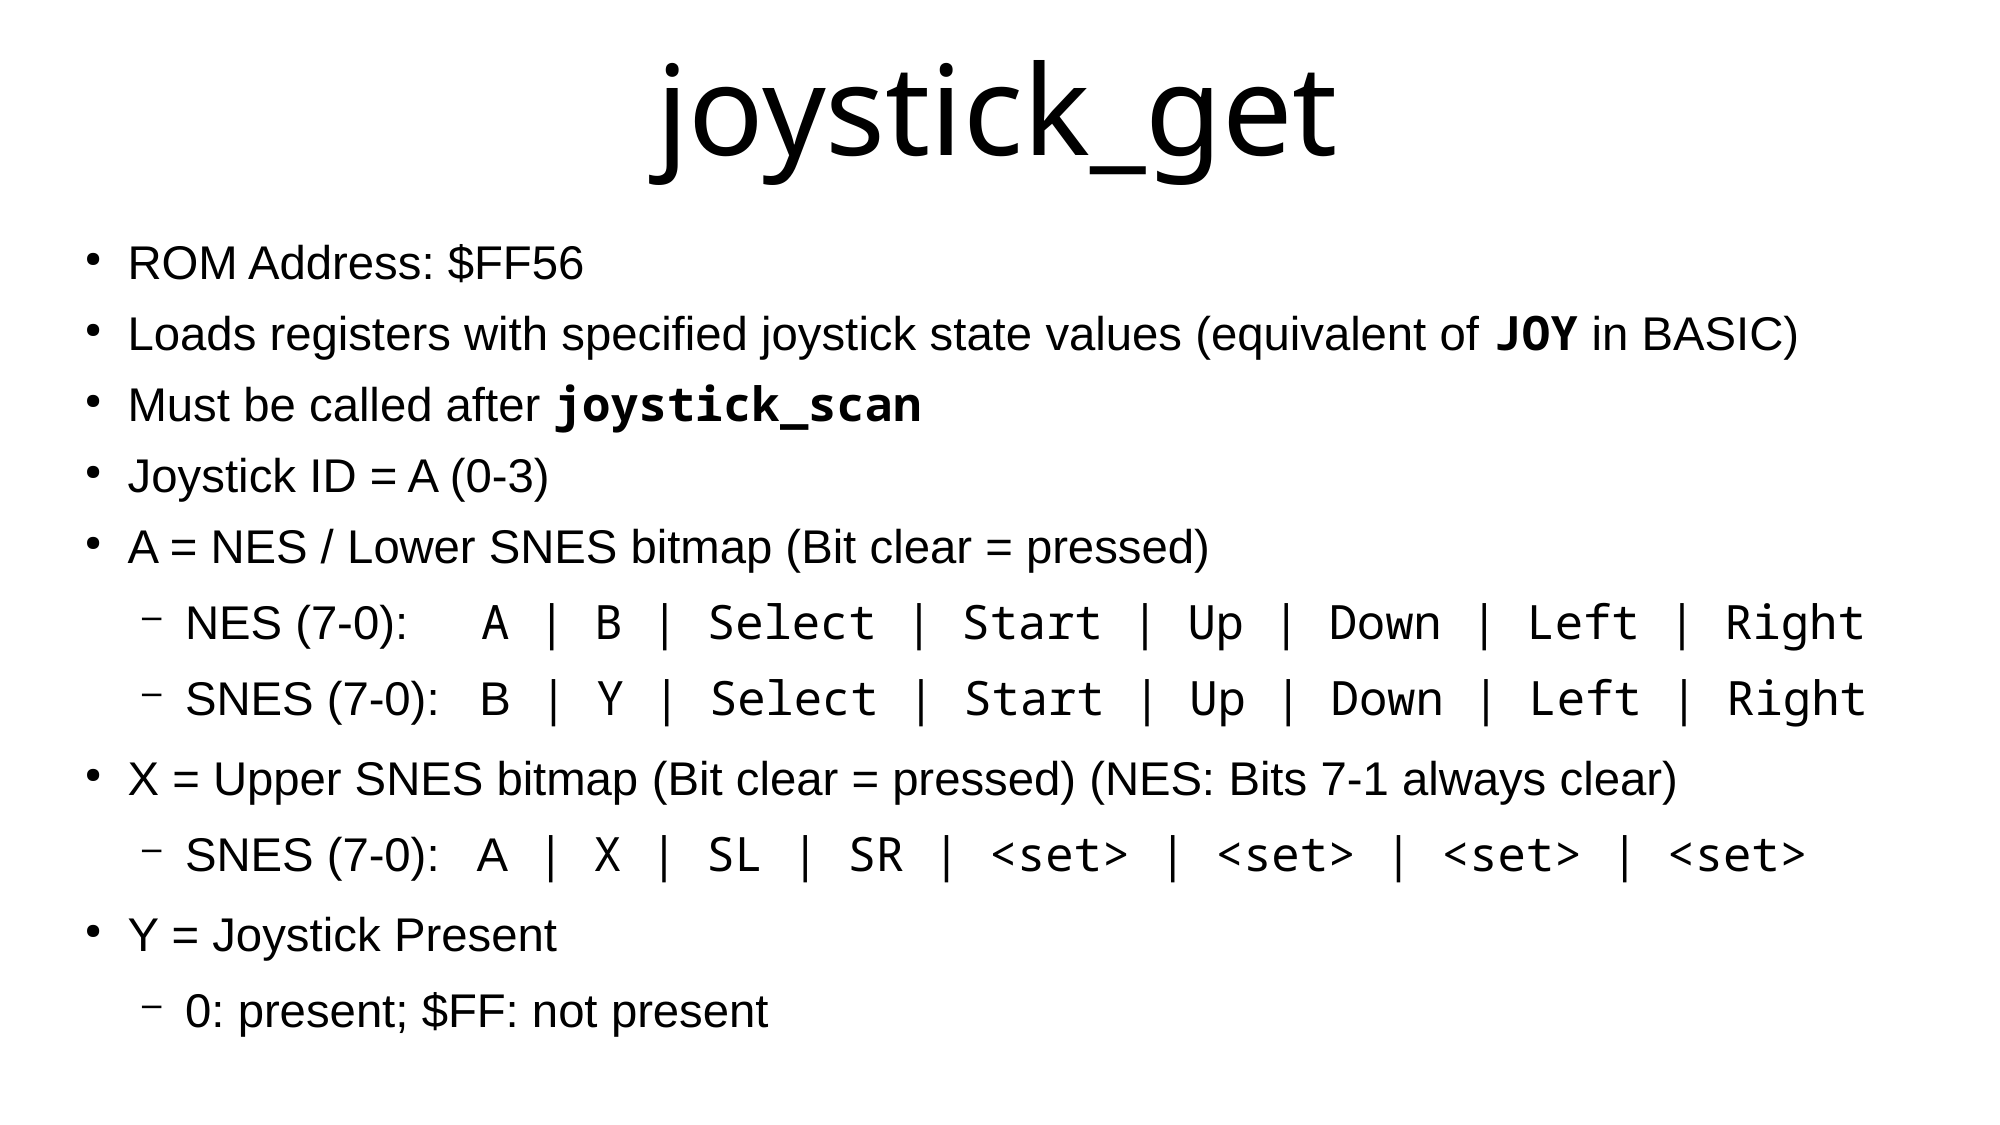

joystick_get
# ROM Address: $FF56
Loads registers with specified joystick state values (equivalent of JOY in BASIC)
Must be called after joystick_scan
Joystick ID = A (0-3)
A = NES / Lower SNES bitmap (Bit clear = pressed)
NES (7-0):				 A | B | Select | Start | Up | Down | Left | Right
SNES (7-0): B | Y | Select | Start | Up | Down | Left | Right
X = Upper SNES bitmap (Bit clear = pressed) (NES: Bits 7-1 always clear)
SNES (7-0): A | X | SL | SR | <set> | <set> | <set> | <set>
Y = Joystick Present
0: present; $FF: not present